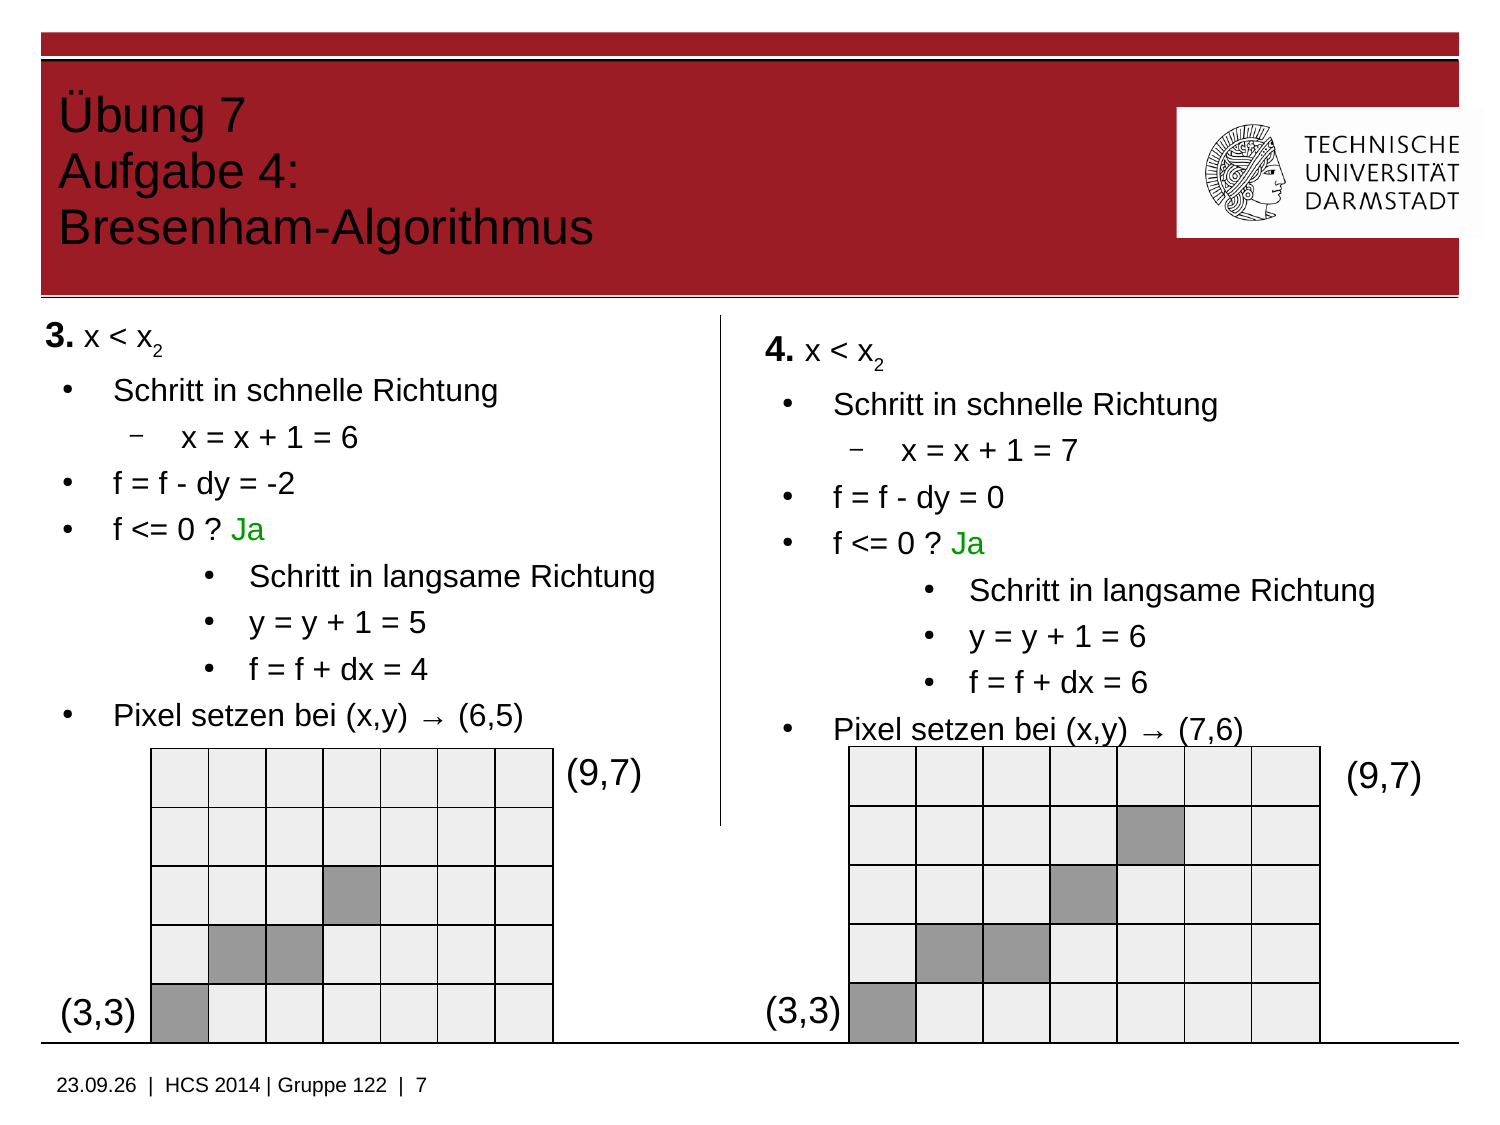

# Übung 7 Aufgabe 4: Bresenham-Algorithmus
3. x < x2
Schritt in schnelle Richtung
x = x + 1 = 6
f = f - dy = -2
f <= 0 ? Ja
Schritt in langsame Richtung
y = y + 1 = 5
f = f + dx = 4
Pixel setzen bei (x,y) → (6,5)
4. x < x2
Schritt in schnelle Richtung
x = x + 1 = 7
f = f - dy = 0
f <= 0 ? Ja
Schritt in langsame Richtung
y = y + 1 = 6
f = f + dx = 6
Pixel setzen bei (x,y) → (7,6)
(9,7)
| | | | | | | |
| --- | --- | --- | --- | --- | --- | --- |
| | | | | | | |
| | | | | | | |
| | | | | | | |
| | | | | | | |
(9,7)
| | | | | | | |
| --- | --- | --- | --- | --- | --- | --- |
| | | | | | | |
| | | | | | | |
| | | | | | | |
| | | | | | | |
(3,3)
(3,3)